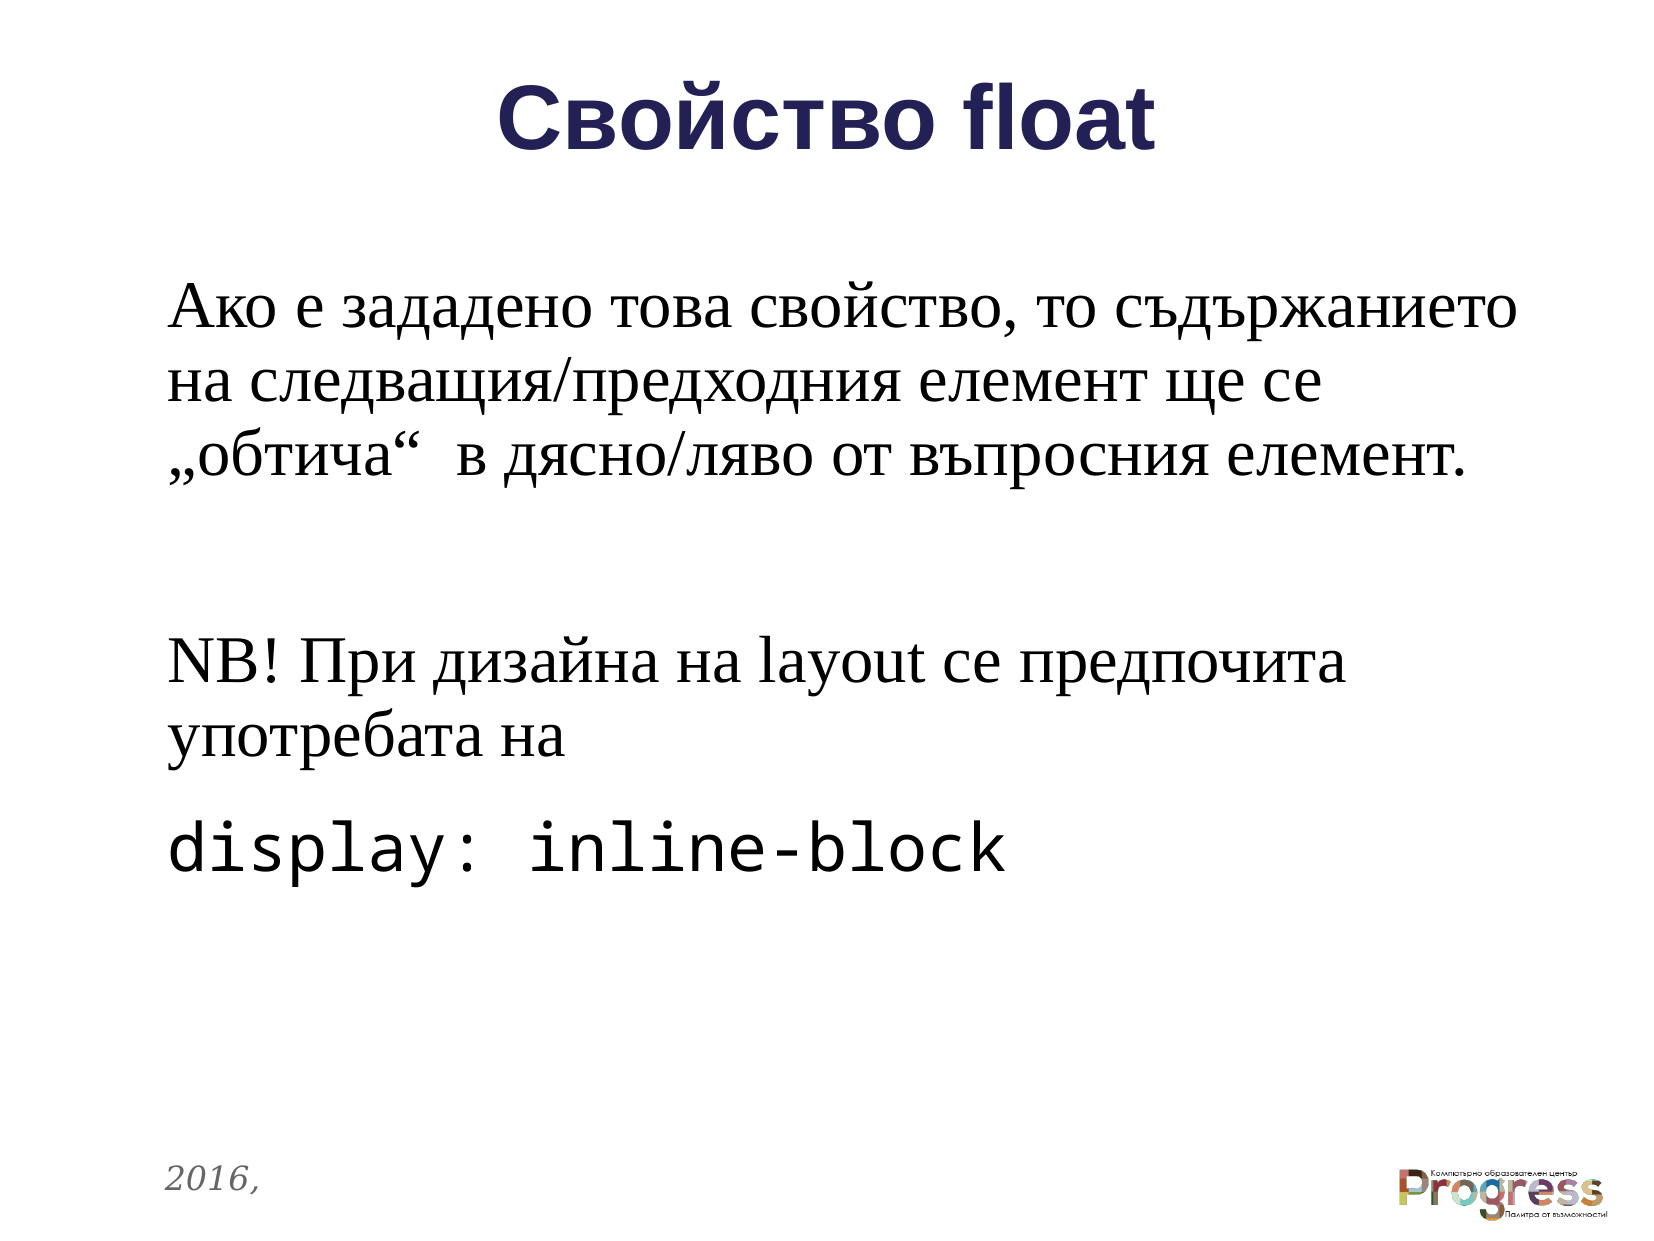

# Свойство float
Ако е зададено това свойство, то съдържанието на следващия/предходния елемент ще се „обтича“ в дясно/ляво от въпросния елемент.
NB! При дизайна на layout се предпочита употребата на
display: inline-block
2016,